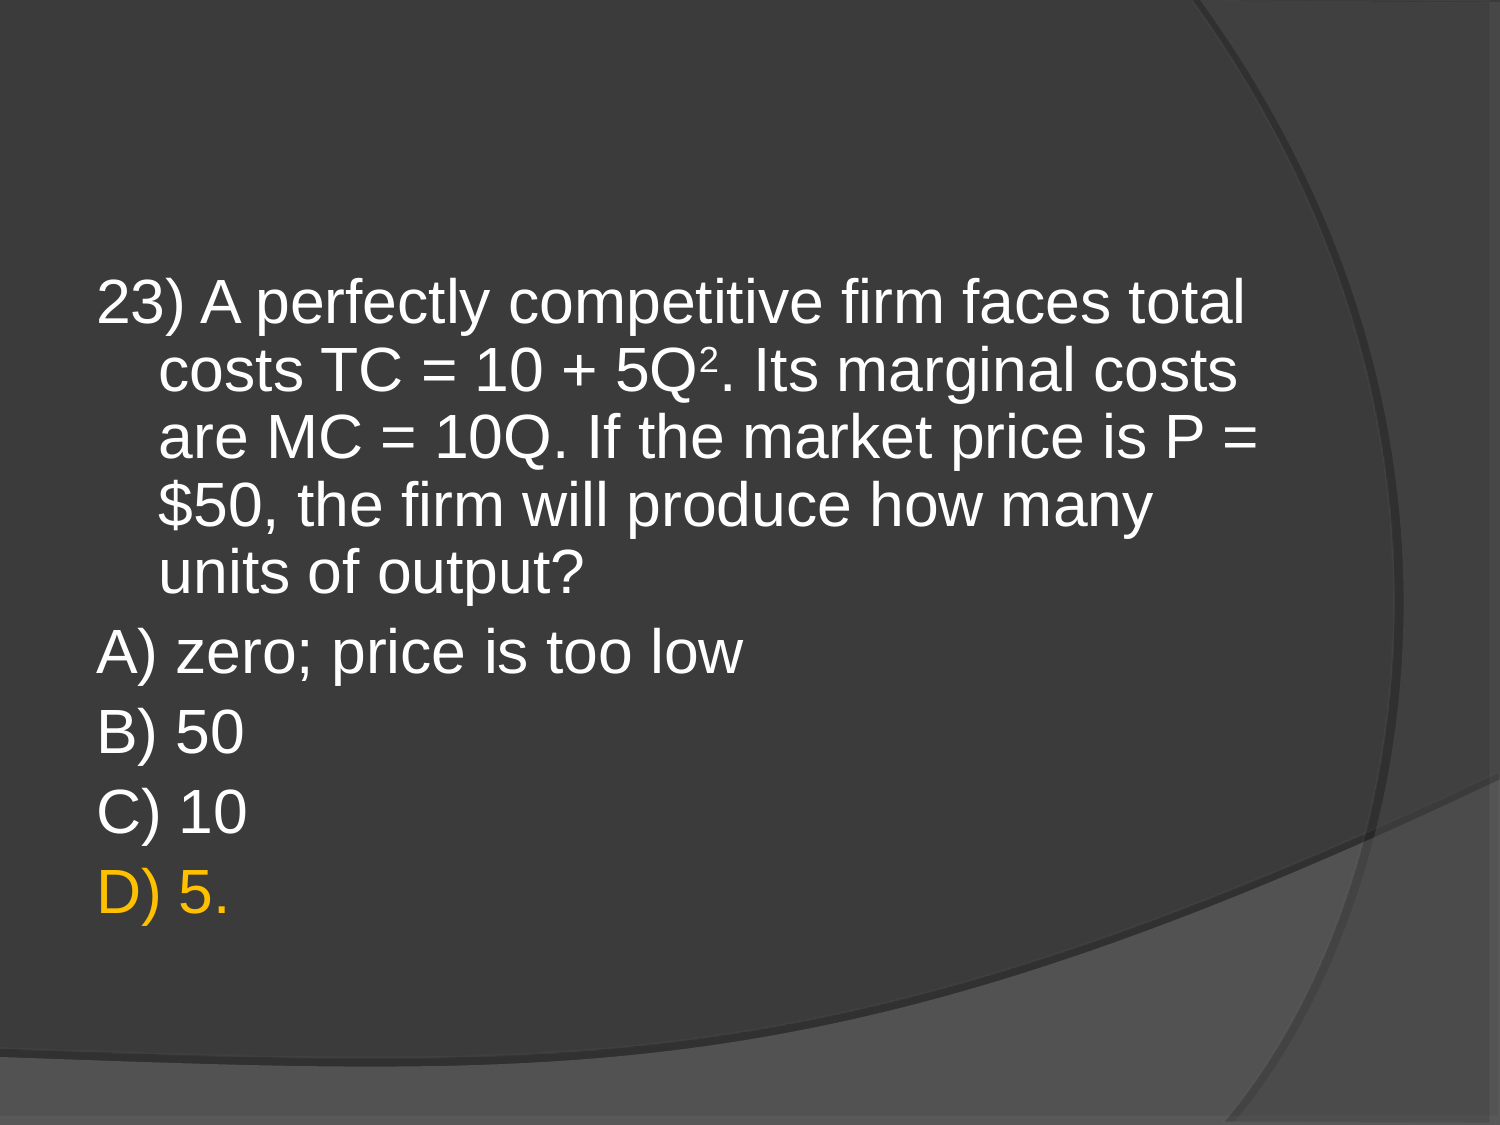

#
23) A perfectly competitive firm faces total costs TC = 10 + 5Q2. Its marginal costs are MC = 10Q. If the market price is P = $50, the firm will produce how many units of output?
A) zero; price is too low
B) 50
C) 10
D) 5.